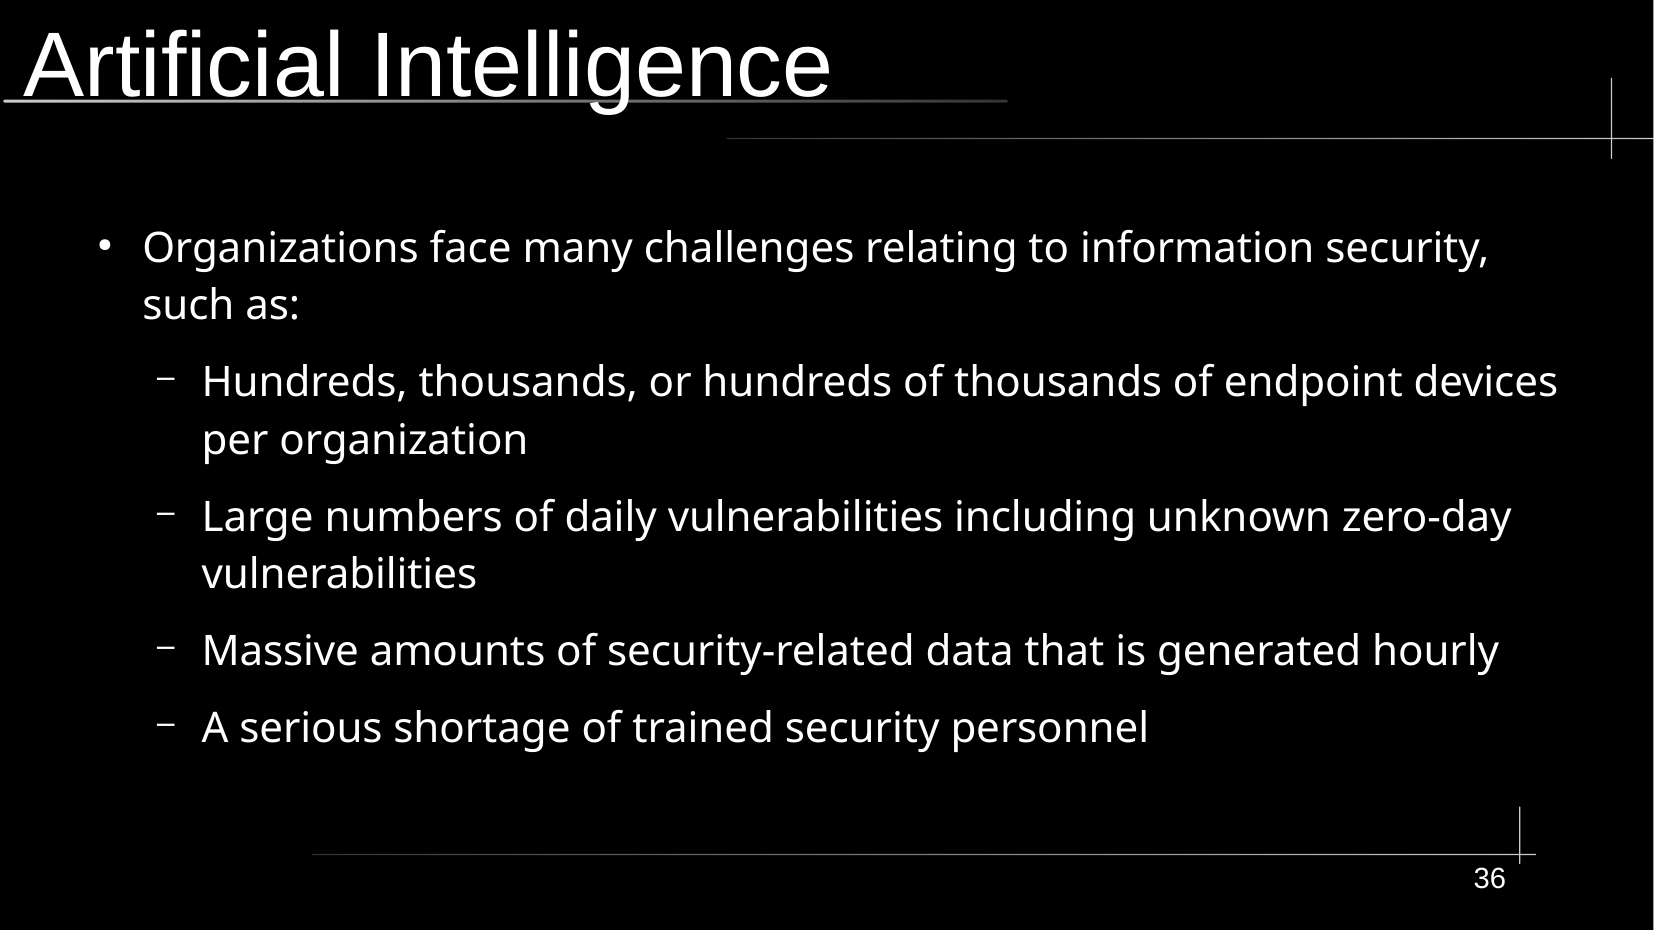

# Artificial Intelligence
Organizations face many challenges relating to information security, such as:
Hundreds, thousands, or hundreds of thousands of endpoint devices per organization
Large numbers of daily vulnerabilities including unknown zero-day vulnerabilities
Massive amounts of security-related data that is generated hourly
A serious shortage of trained security personnel
36